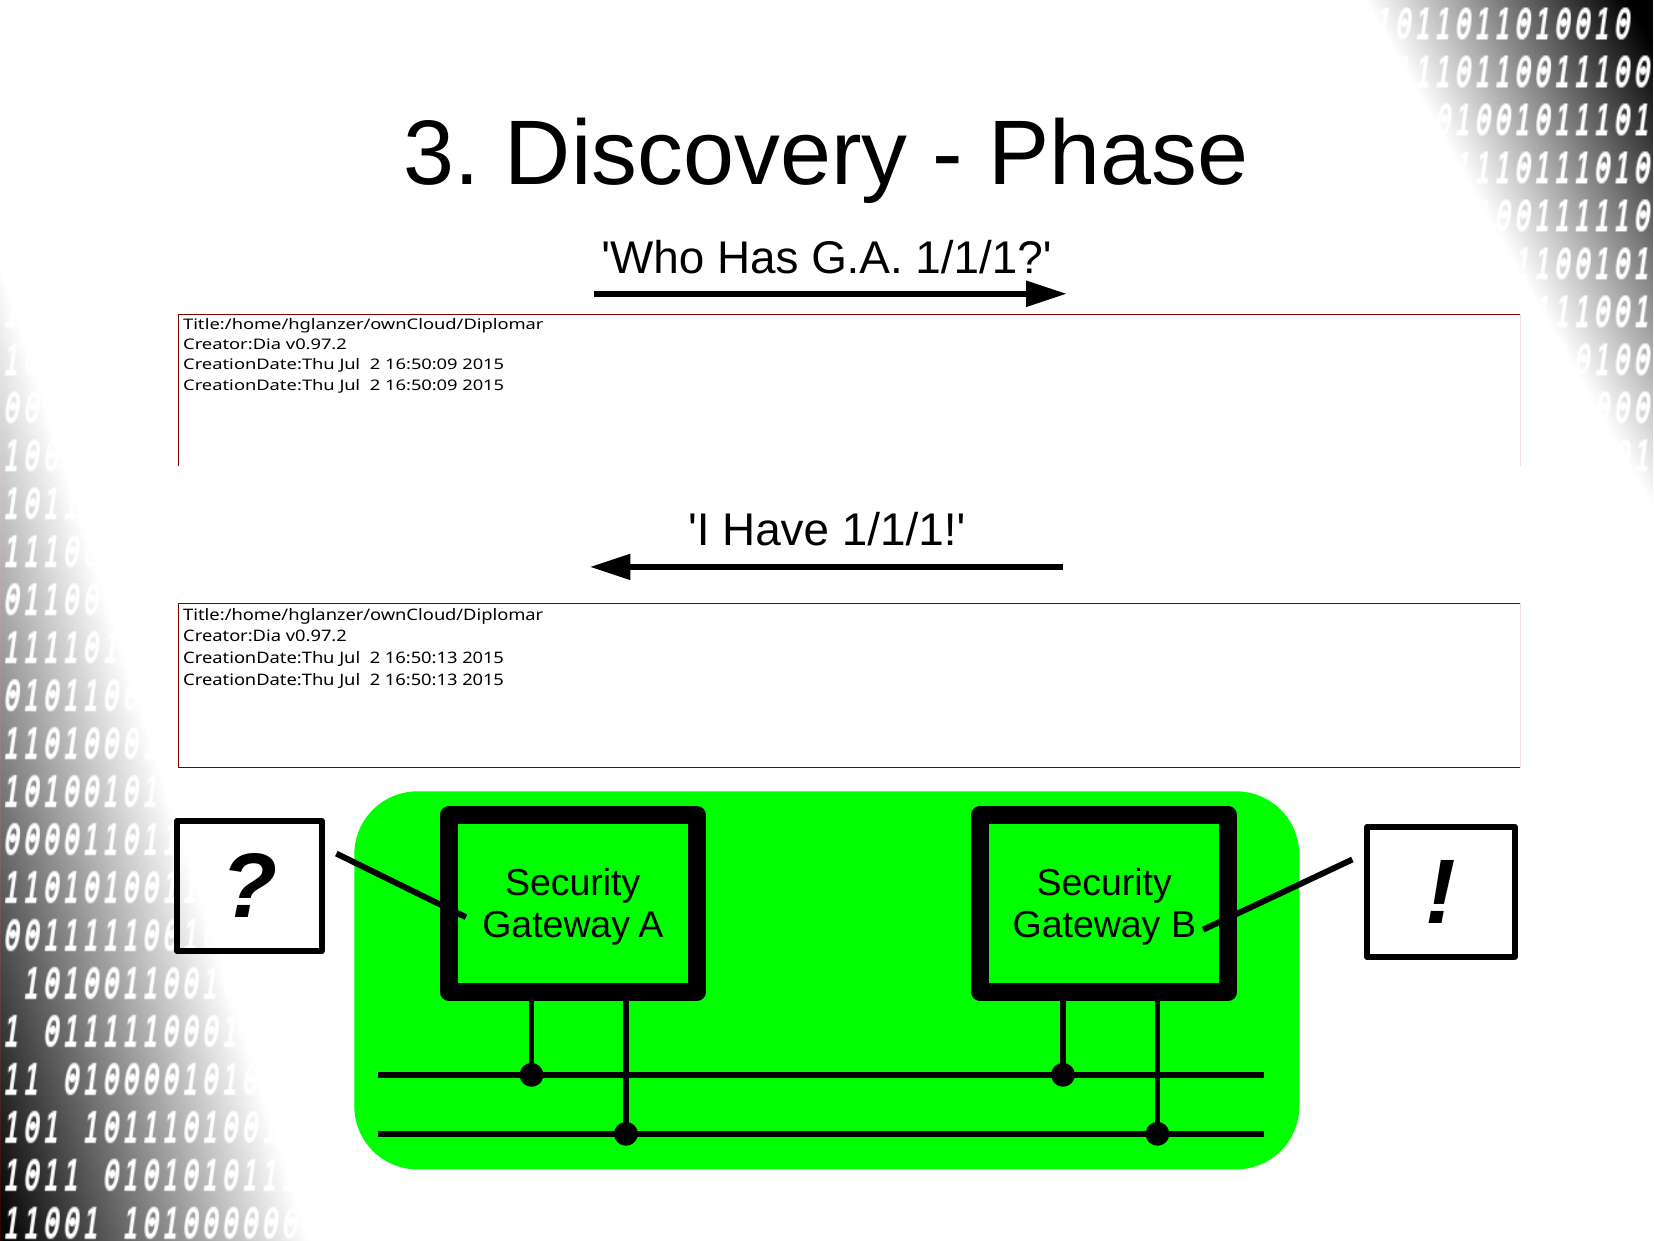

# 3. Discovery - Phase
'Who Has G.A. 1/1/1?'
'I Have 1/1/1!'
Security
Gateway A
Security
Gateway B
?
!